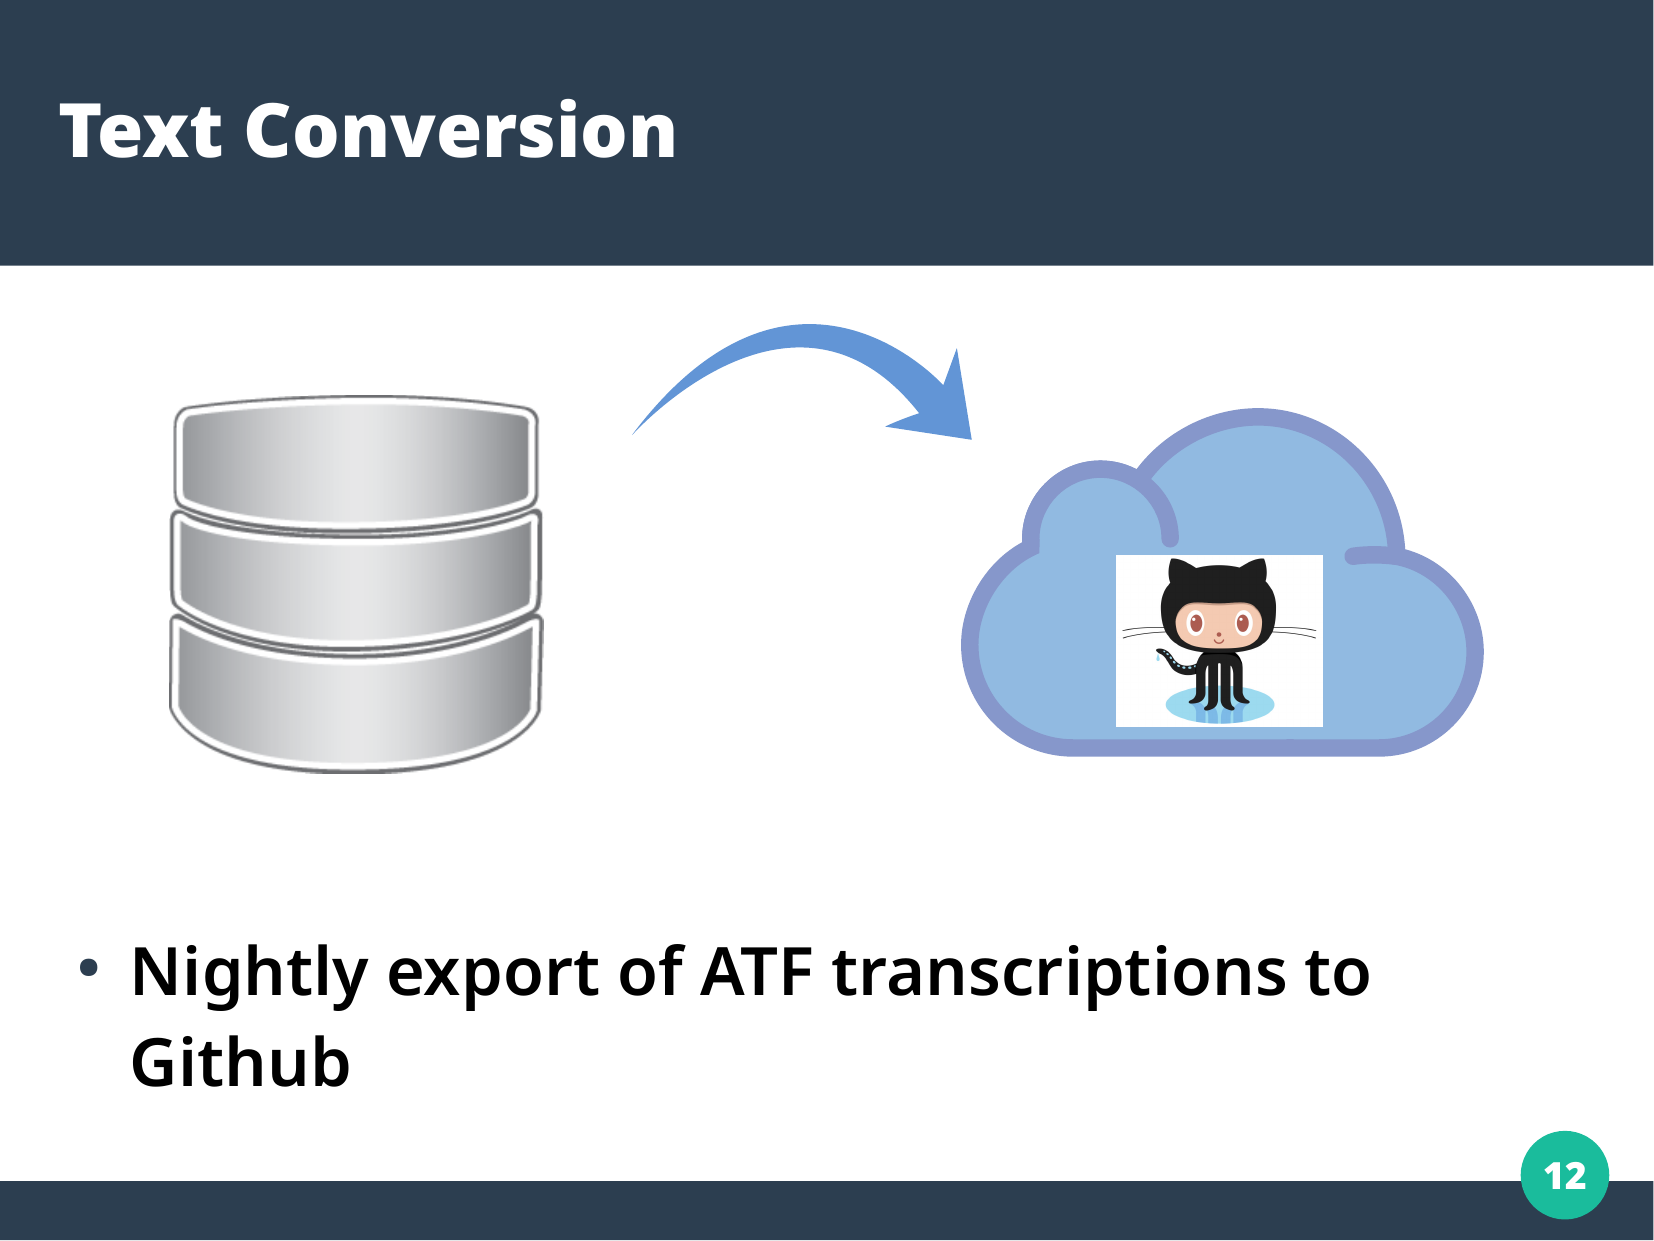

# Text Conversion
Nightly export of ATF transcriptions to Github
12